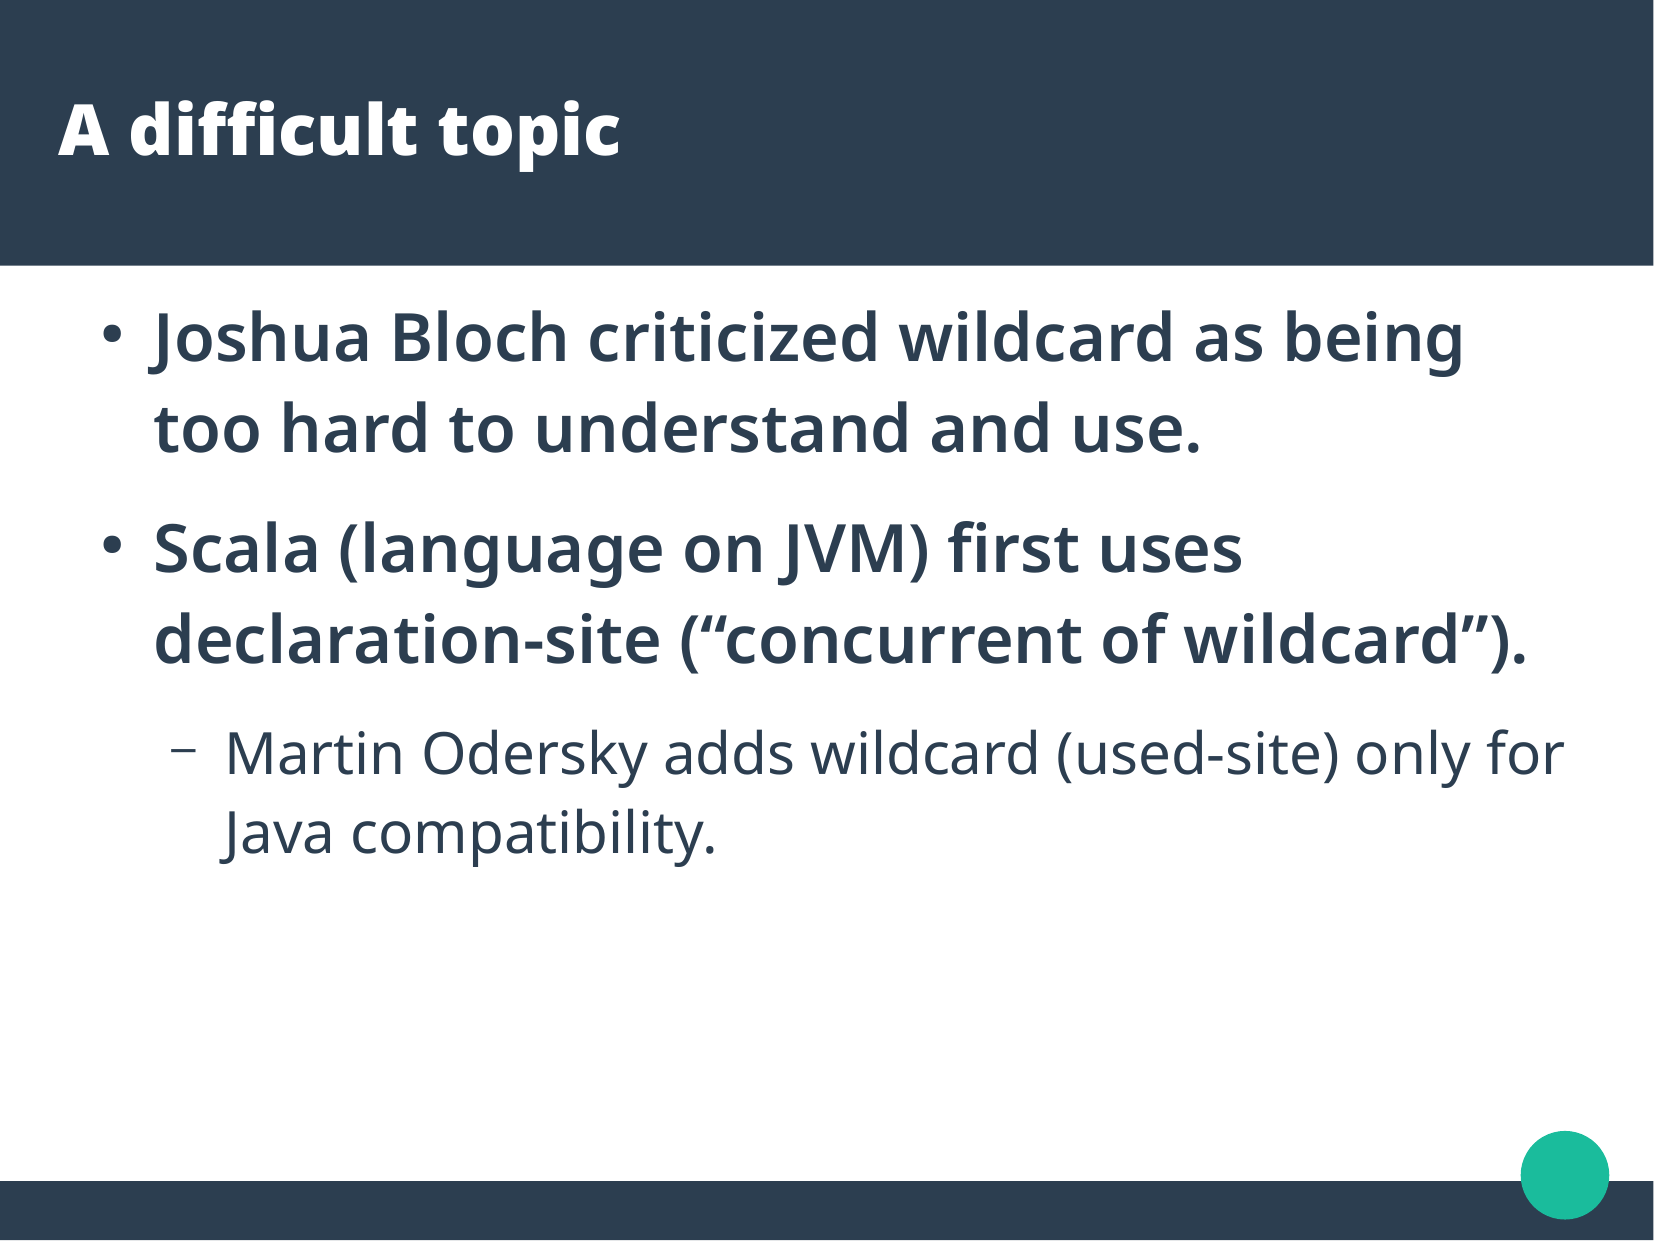

# A difficult topic
Joshua Bloch criticized wildcard as being too hard to understand and use.
Scala (language on JVM) first uses declaration-site (“concurrent of wildcard”).
Martin Odersky adds wildcard (used-site) only for Java compatibility.